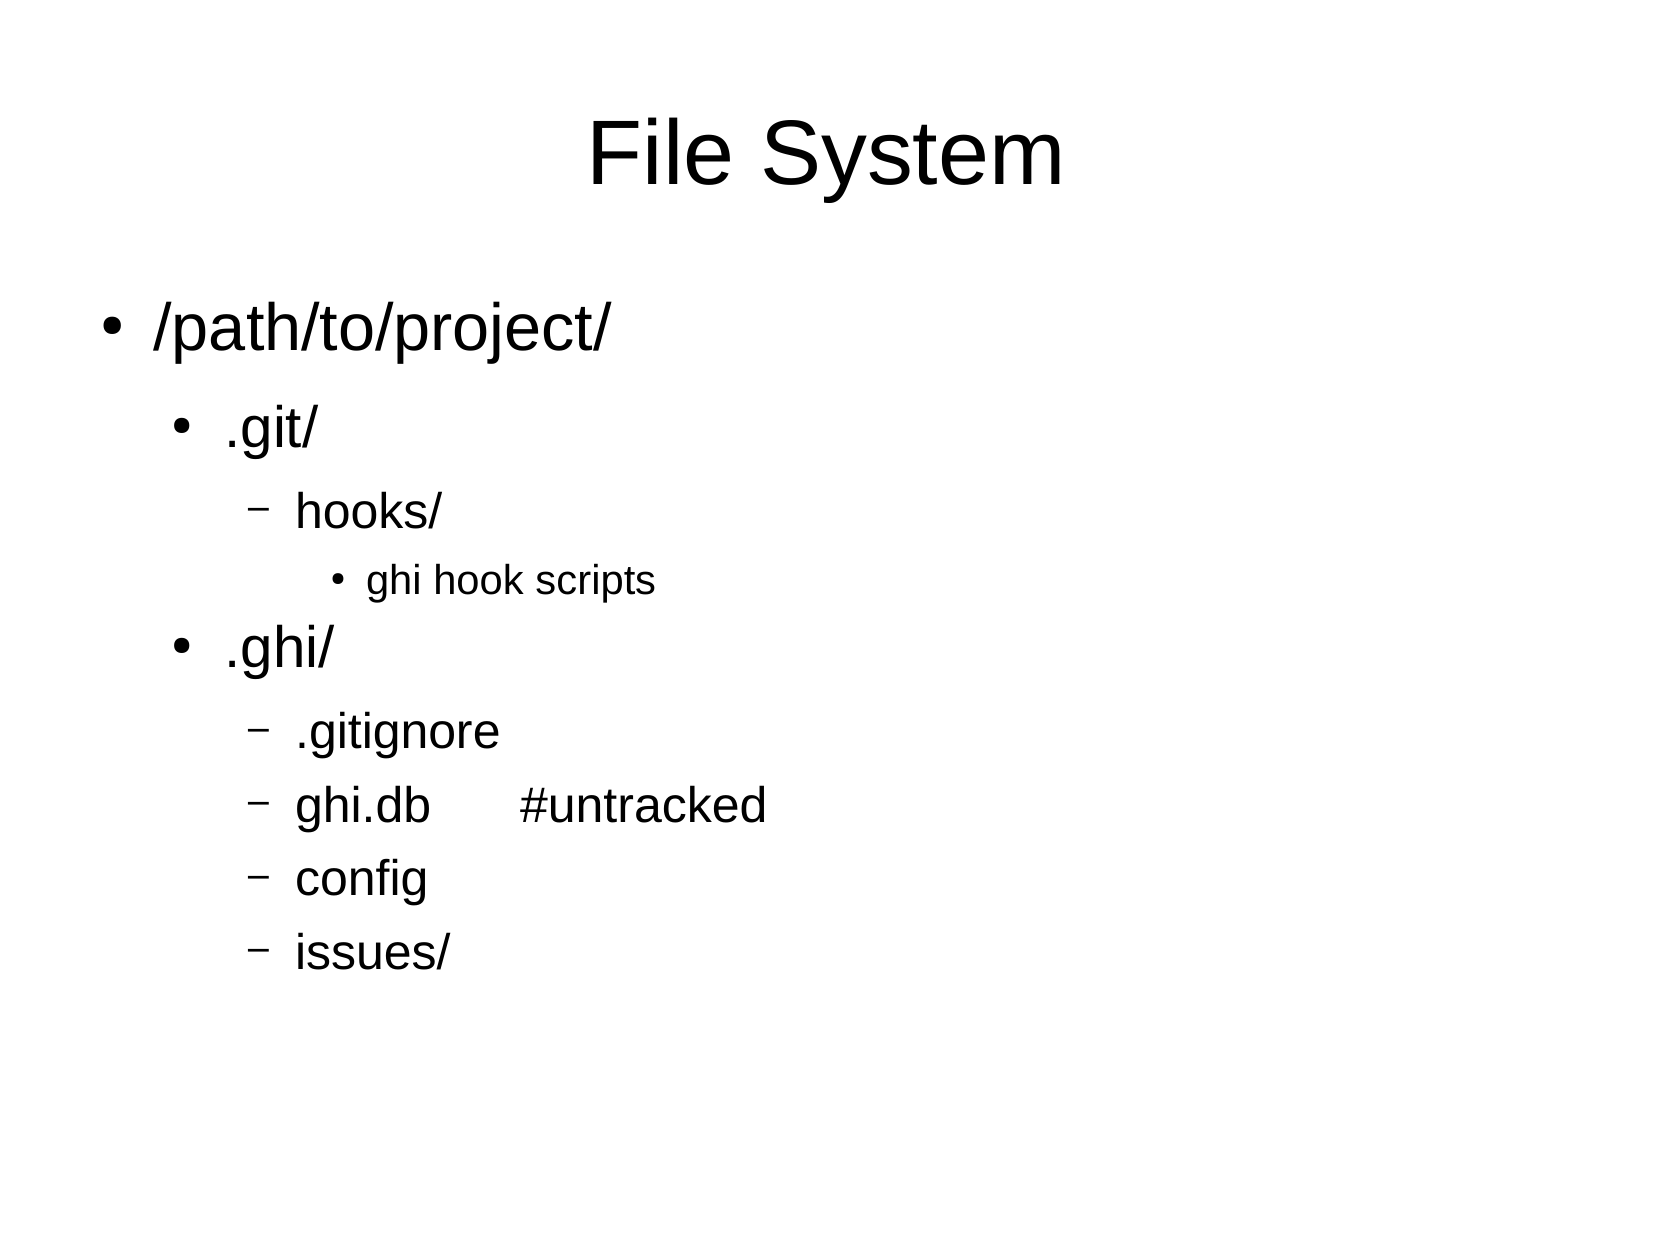

# File System
/path/to/project/
.git/
hooks/
ghi hook scripts
.ghi/
.gitignore
ghi.db		#untracked
config
issues/